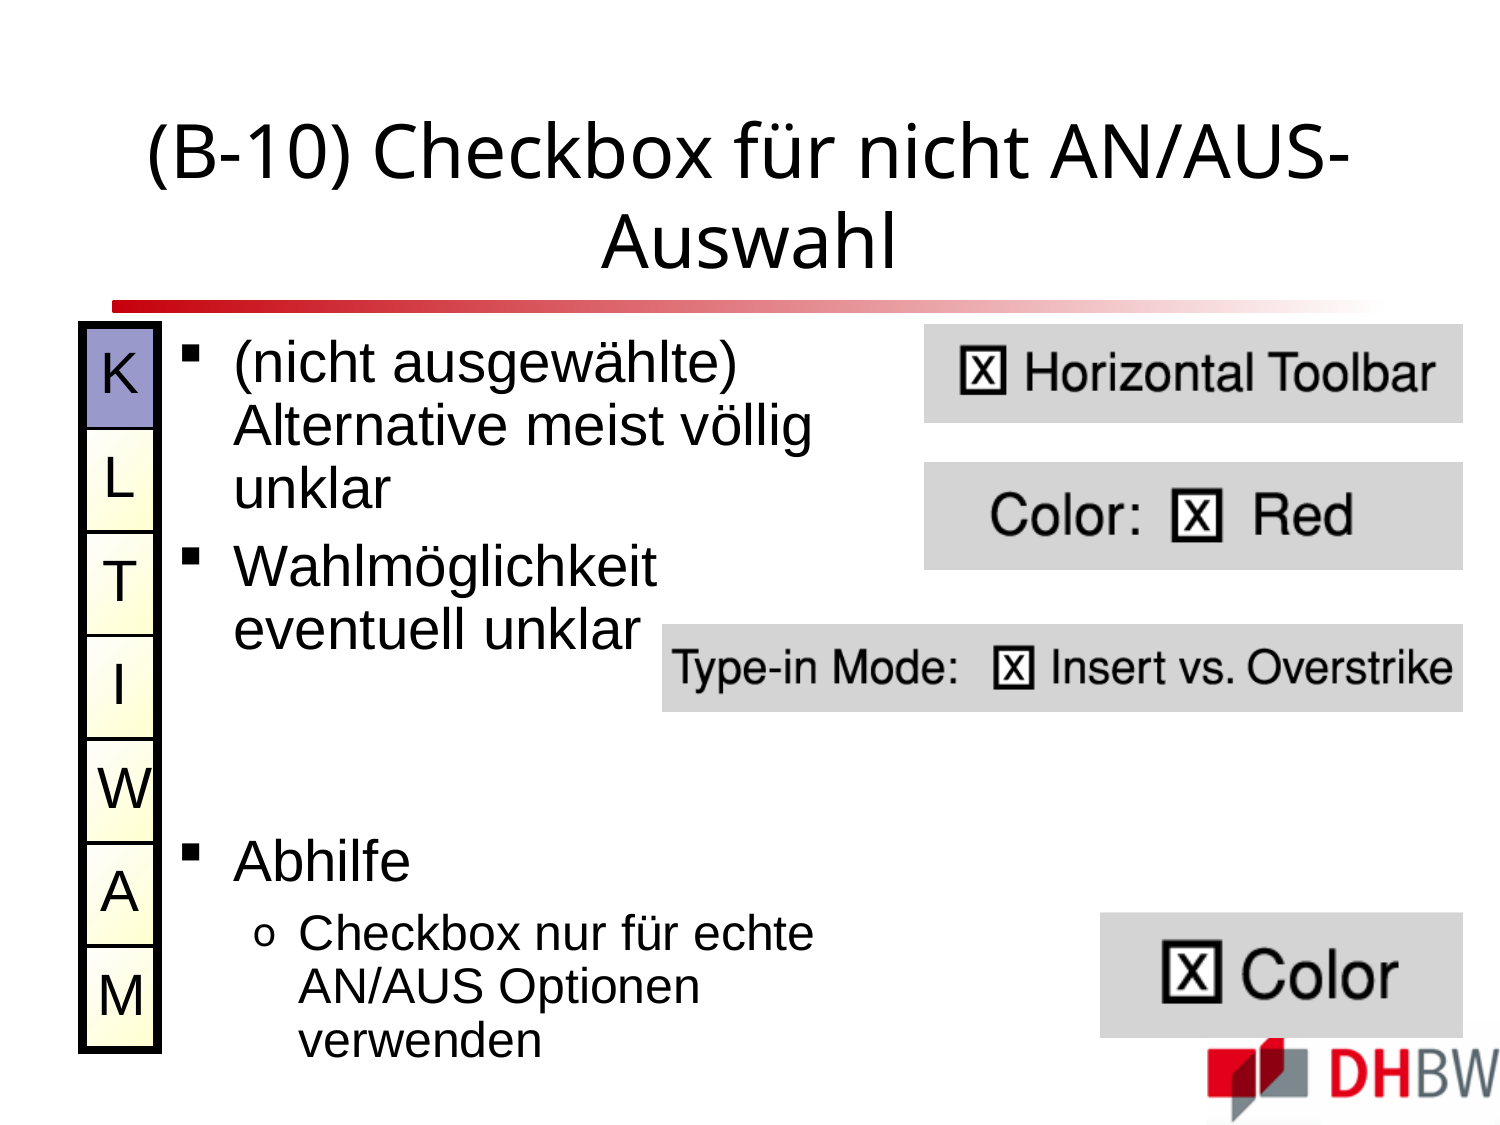

# (B-10) Checkbox für nicht AN/AUS-Auswahl
| K |
| --- |
| L |
| T |
| I |
| W |
| A |
| M |
(nicht ausgewählte) Alternative meist völlig unklar
Wahlmöglichkeit eventuell unklar
Abhilfe
Checkbox nur für echte AN/AUS Optionen verwenden